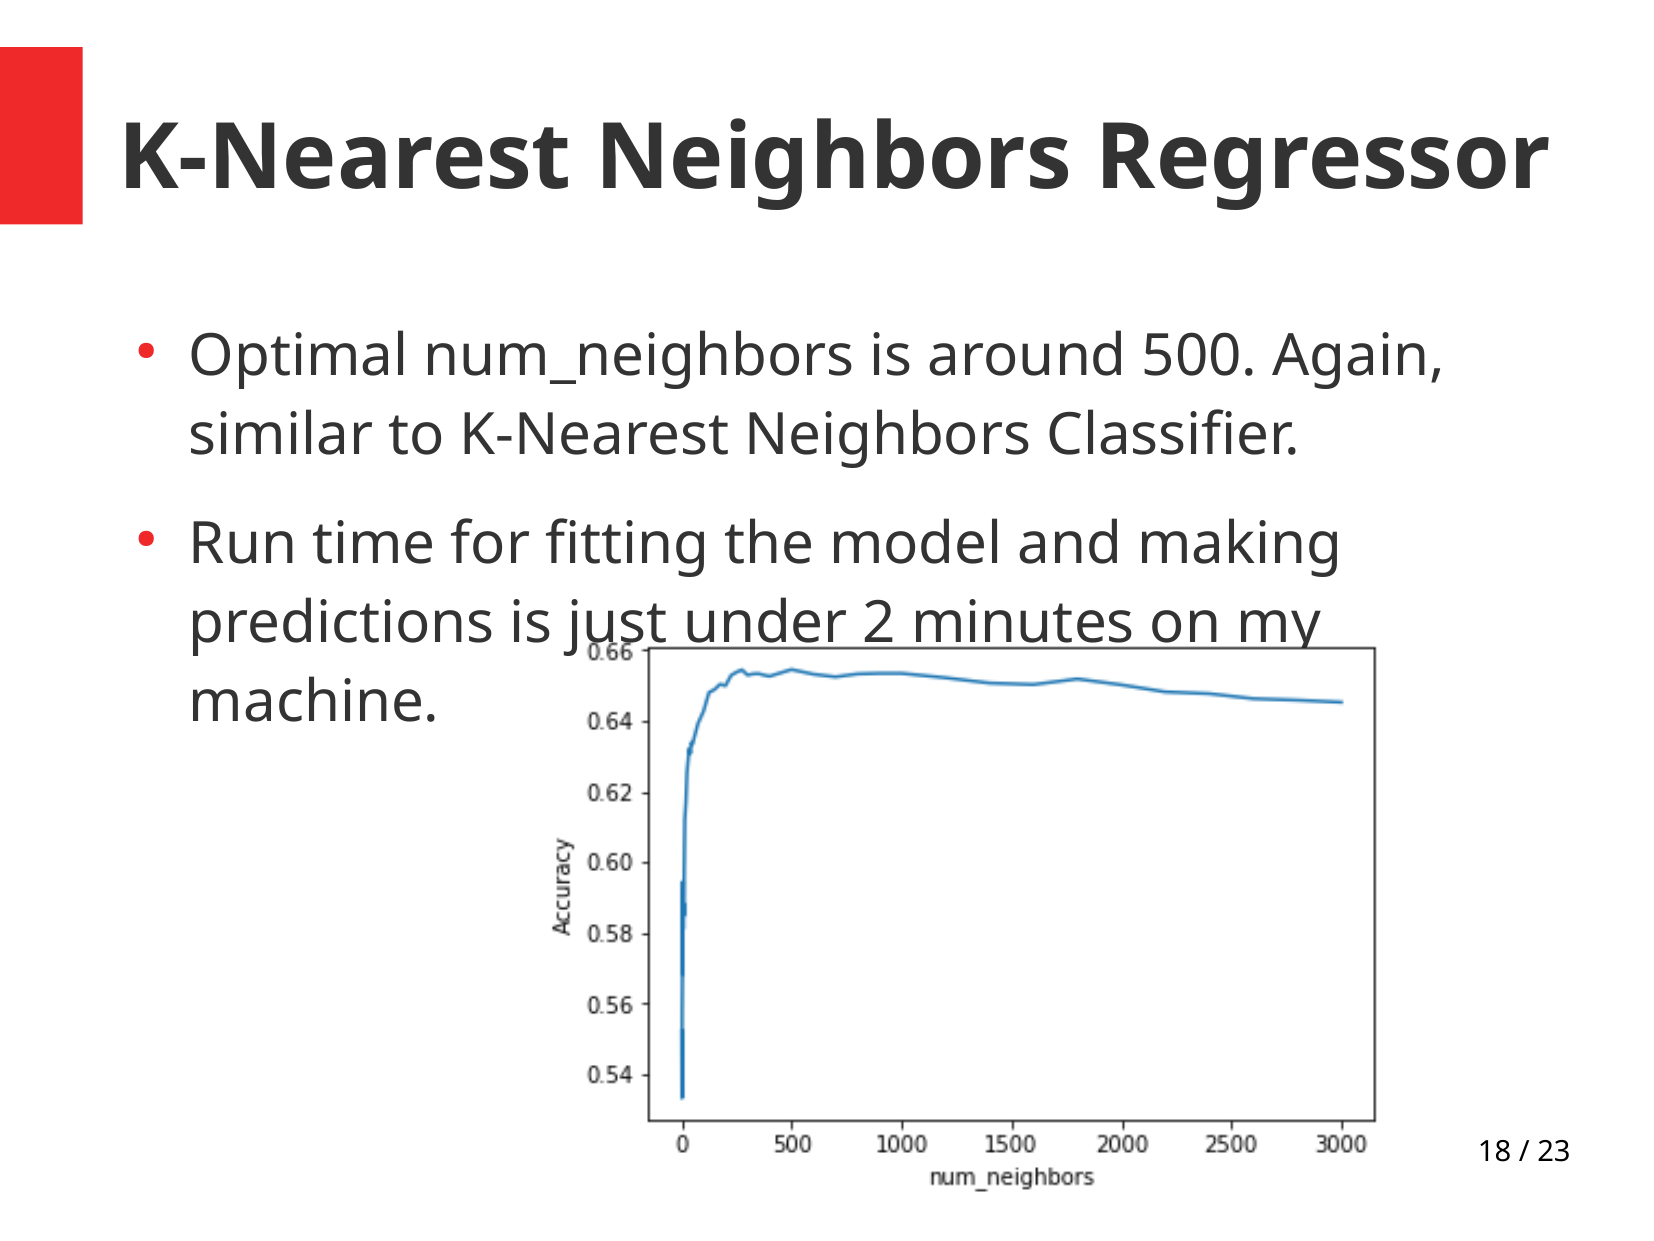

# K-Nearest Neighbors Regressor
Optimal num_neighbors is around 500. Again, similar to K-Nearest Neighbors Classifier.
Run time for fitting the model and making predictions is just under 2 minutes on my machine.
18